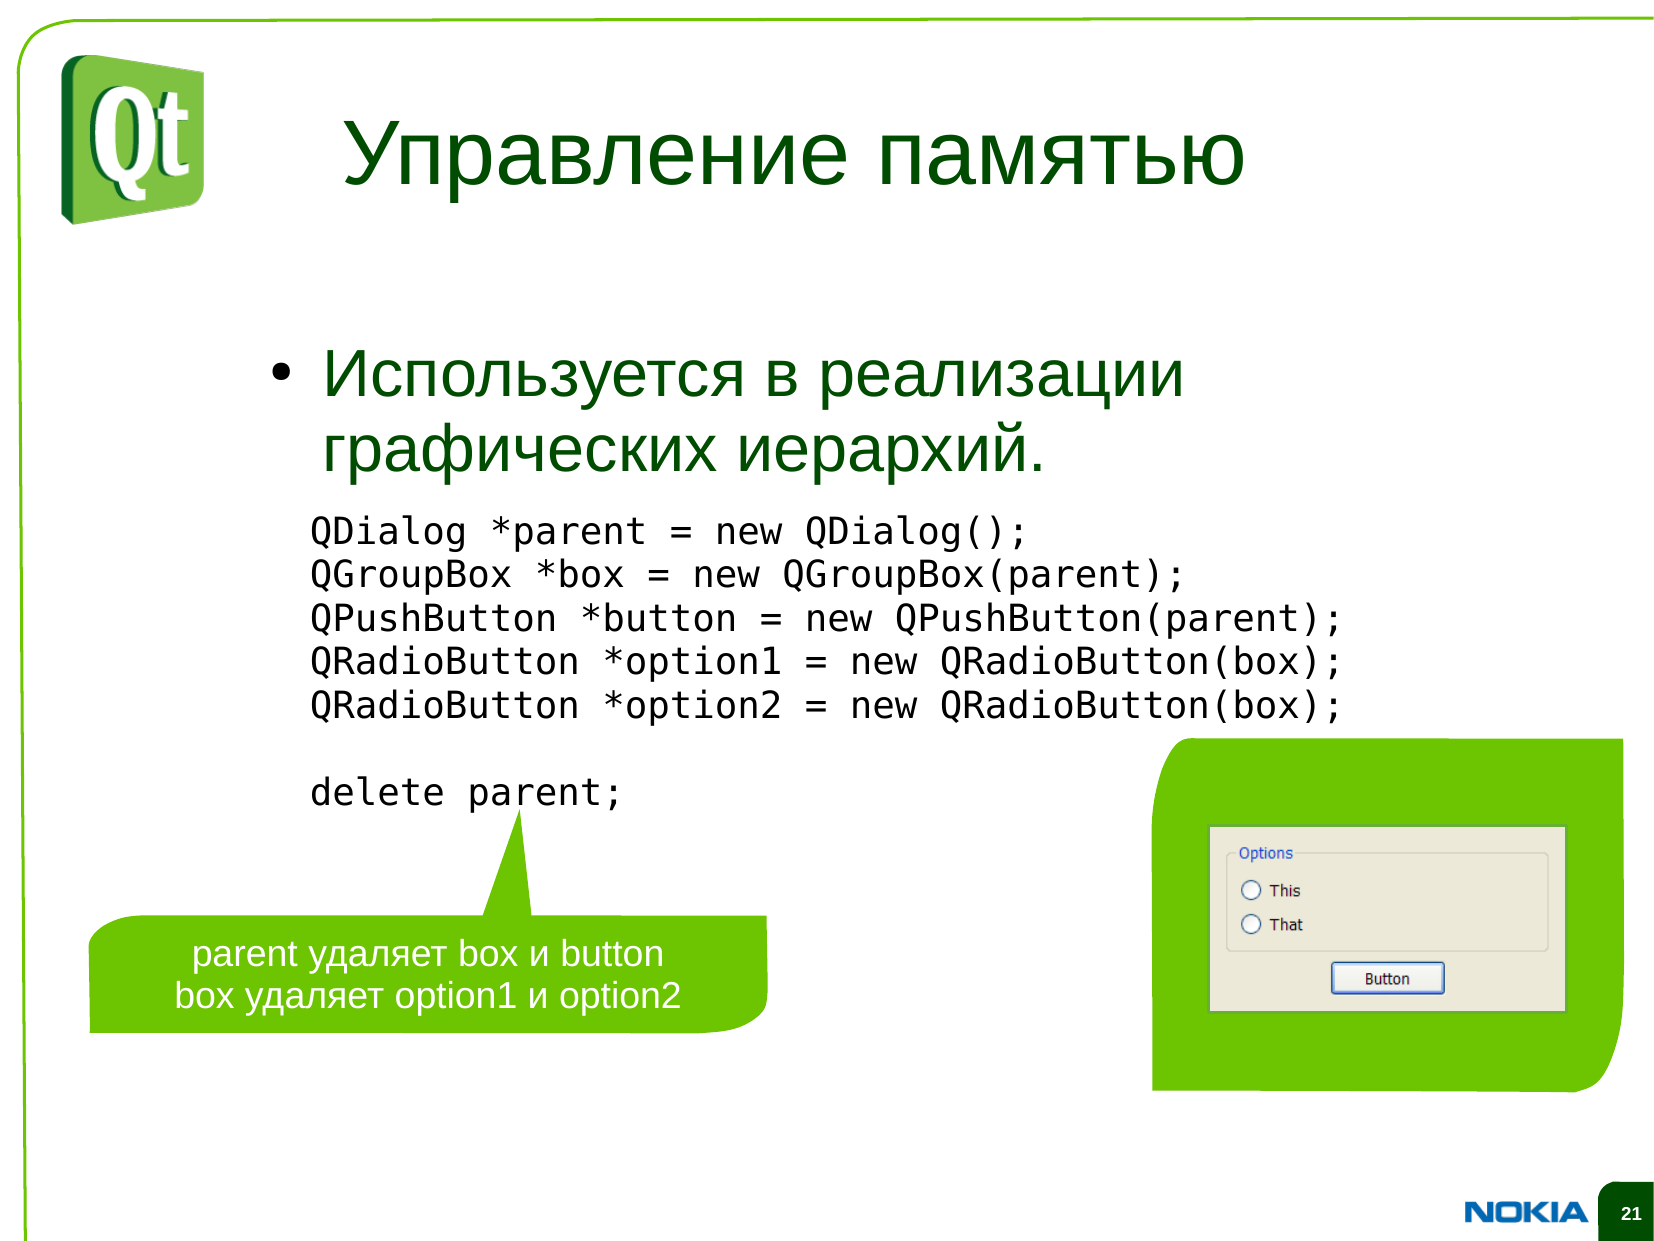

# Управление памятью
Используется в реализации графических иерархий.
QDialog *parent = new QDialog();
QGroupBox *box = new QGroupBox(parent);
QPushButton *button = new QPushButton(parent);
QRadioButton *option1 = new QRadioButton(box);
QRadioButton *option2 = new QRadioButton(box);
delete parent;
parent удаляет box и button
box удаляет option1 и option2